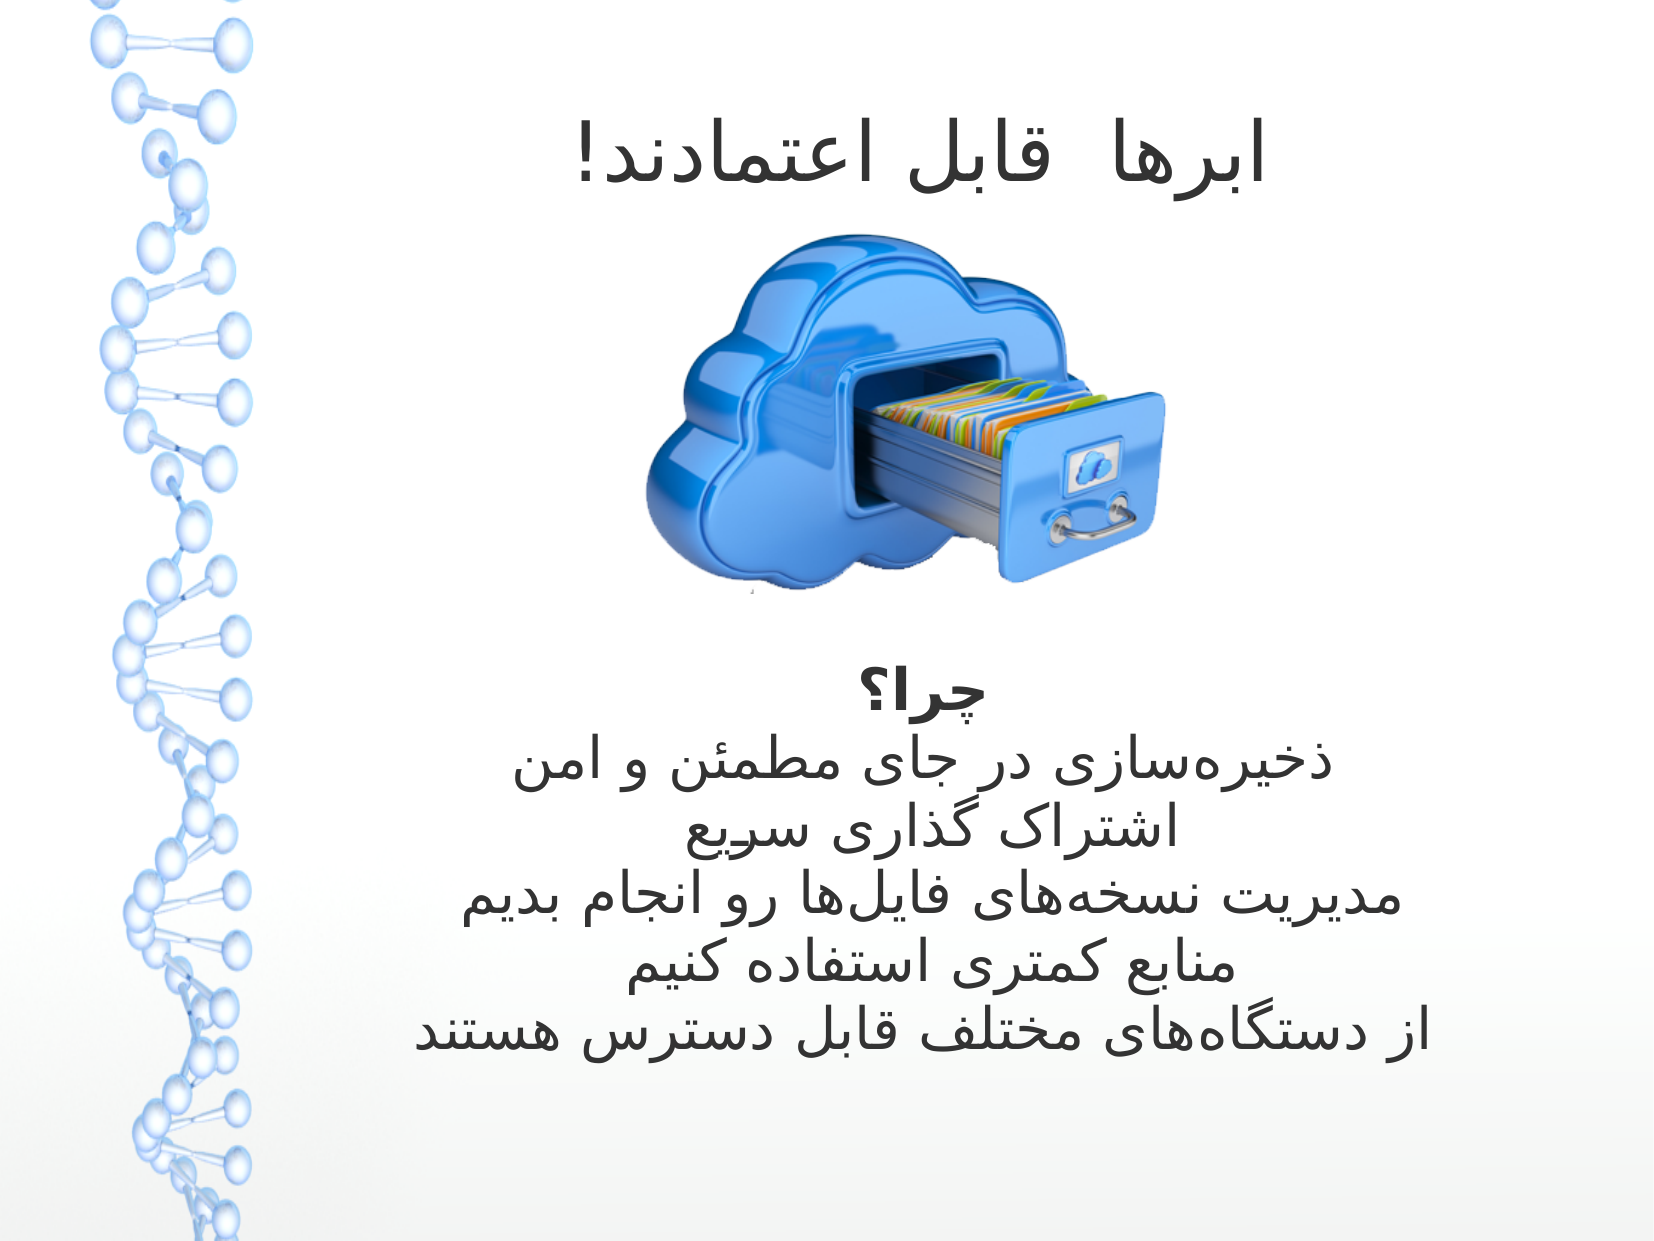

# ابرها قابل اعتمادند!
چرا؟
 ذخیره‌سازی در جای مطمئن و امن
اشتراک گذاری سریع
مدیریت نسخه‌های فایل‌ها رو انجام بدیم
منابع کمتری استفاده کنیم
از دستگاه‌های مختلف قابل دسترس هستند